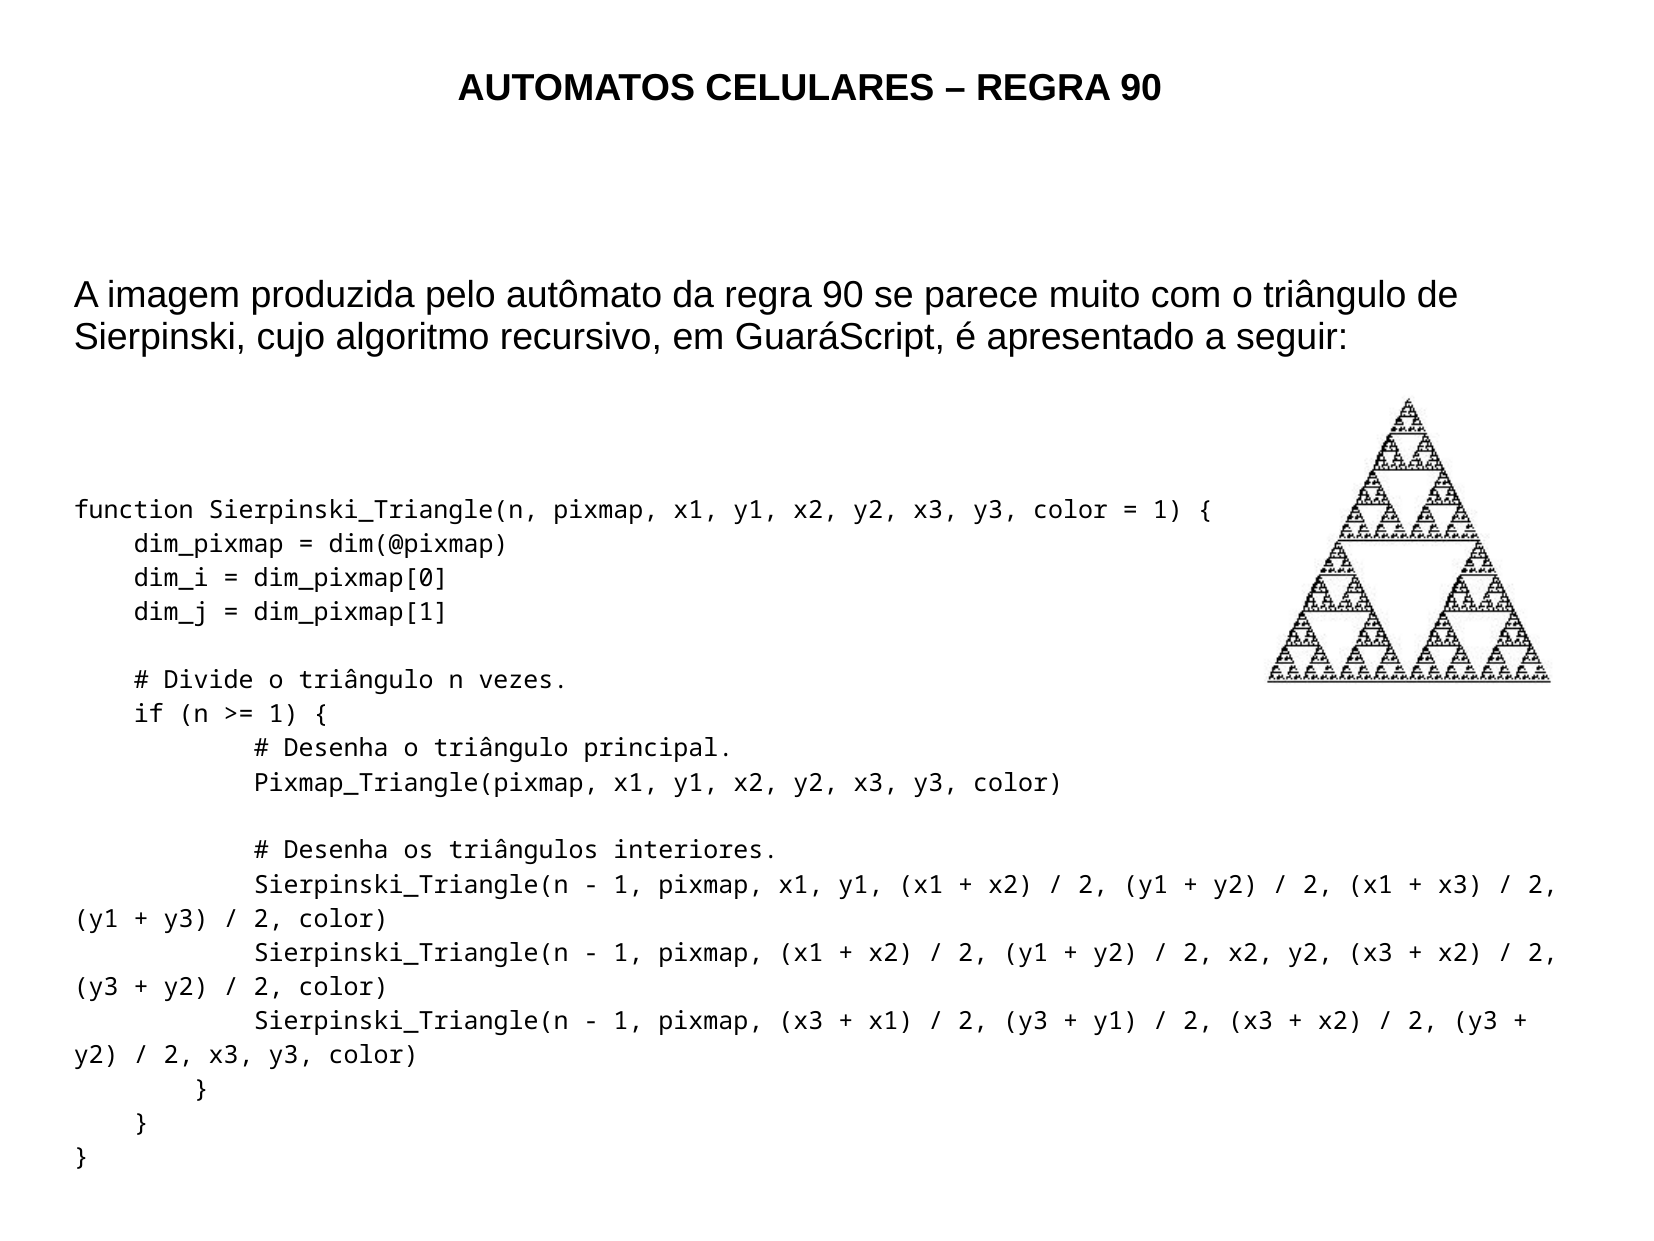

AUTOMATOS CELULARES – REGRA 90
A imagem produzida pelo autômato da regra 90 se parece muito com o triângulo de Sierpinski, cujo algoritmo recursivo, em GuaráScript, é apresentado a seguir:
function Sierpinski_Triangle(n, pixmap, x1, y1, x2, y2, x3, y3, color = 1) {
 dim_pixmap = dim(@pixmap)
 dim_i = dim_pixmap[0]
 dim_j = dim_pixmap[1]
 # Divide o triângulo n vezes.
 if (n >= 1) {
 # Desenha o triângulo principal.
 Pixmap_Triangle(pixmap, x1, y1, x2, y2, x3, y3, color)
 # Desenha os triângulos interiores.
 Sierpinski_Triangle(n - 1, pixmap, x1, y1, (x1 + x2) / 2, (y1 + y2) / 2, (x1 + x3) / 2, (y1 + y3) / 2, color)
 Sierpinski_Triangle(n - 1, pixmap, (x1 + x2) / 2, (y1 + y2) / 2, x2, y2, (x3 + x2) / 2, (y3 + y2) / 2, color)
 Sierpinski_Triangle(n - 1, pixmap, (x3 + x1) / 2, (y3 + y1) / 2, (x3 + x2) / 2, (y3 + y2) / 2, x3, y3, color)
 }
 }
}